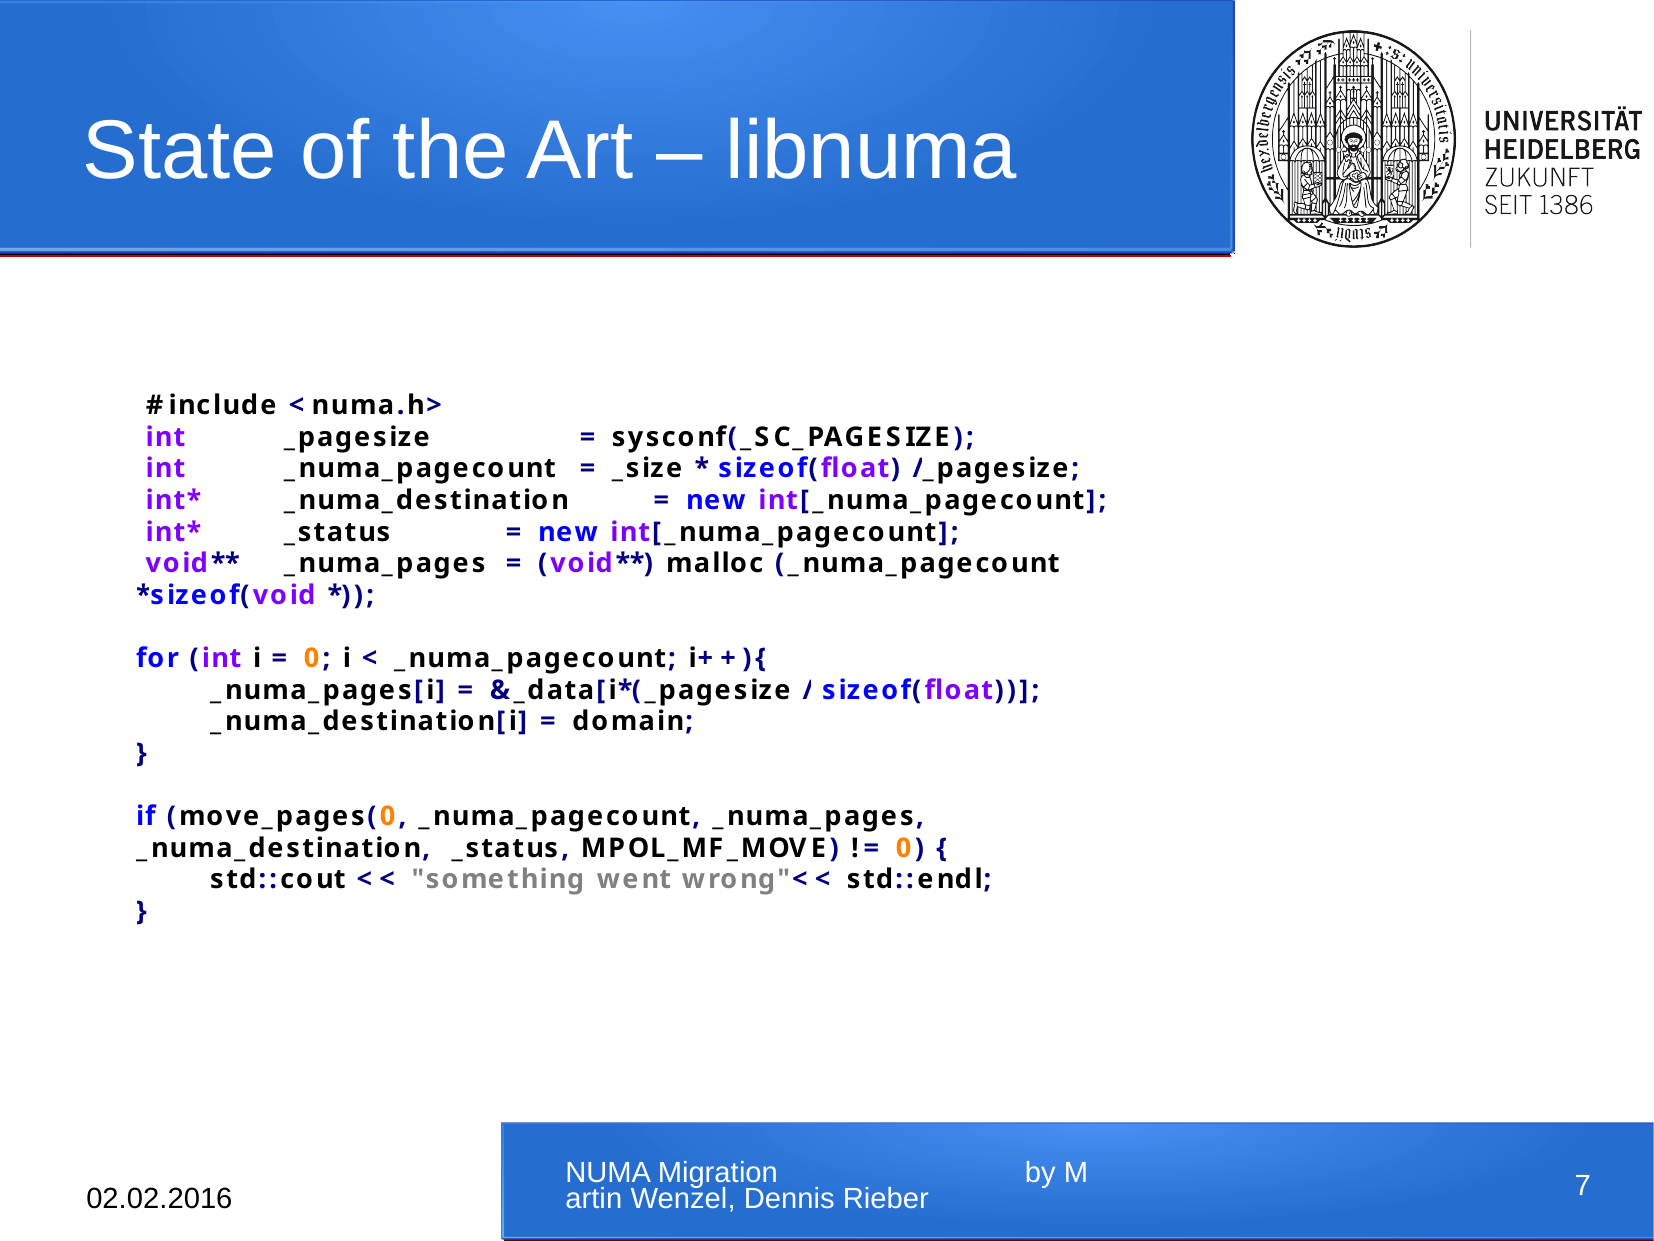

# State of the Art – libnuma
NUMA Migration by Martin Wenzel, Dennis Rieber
7
02.02.2016